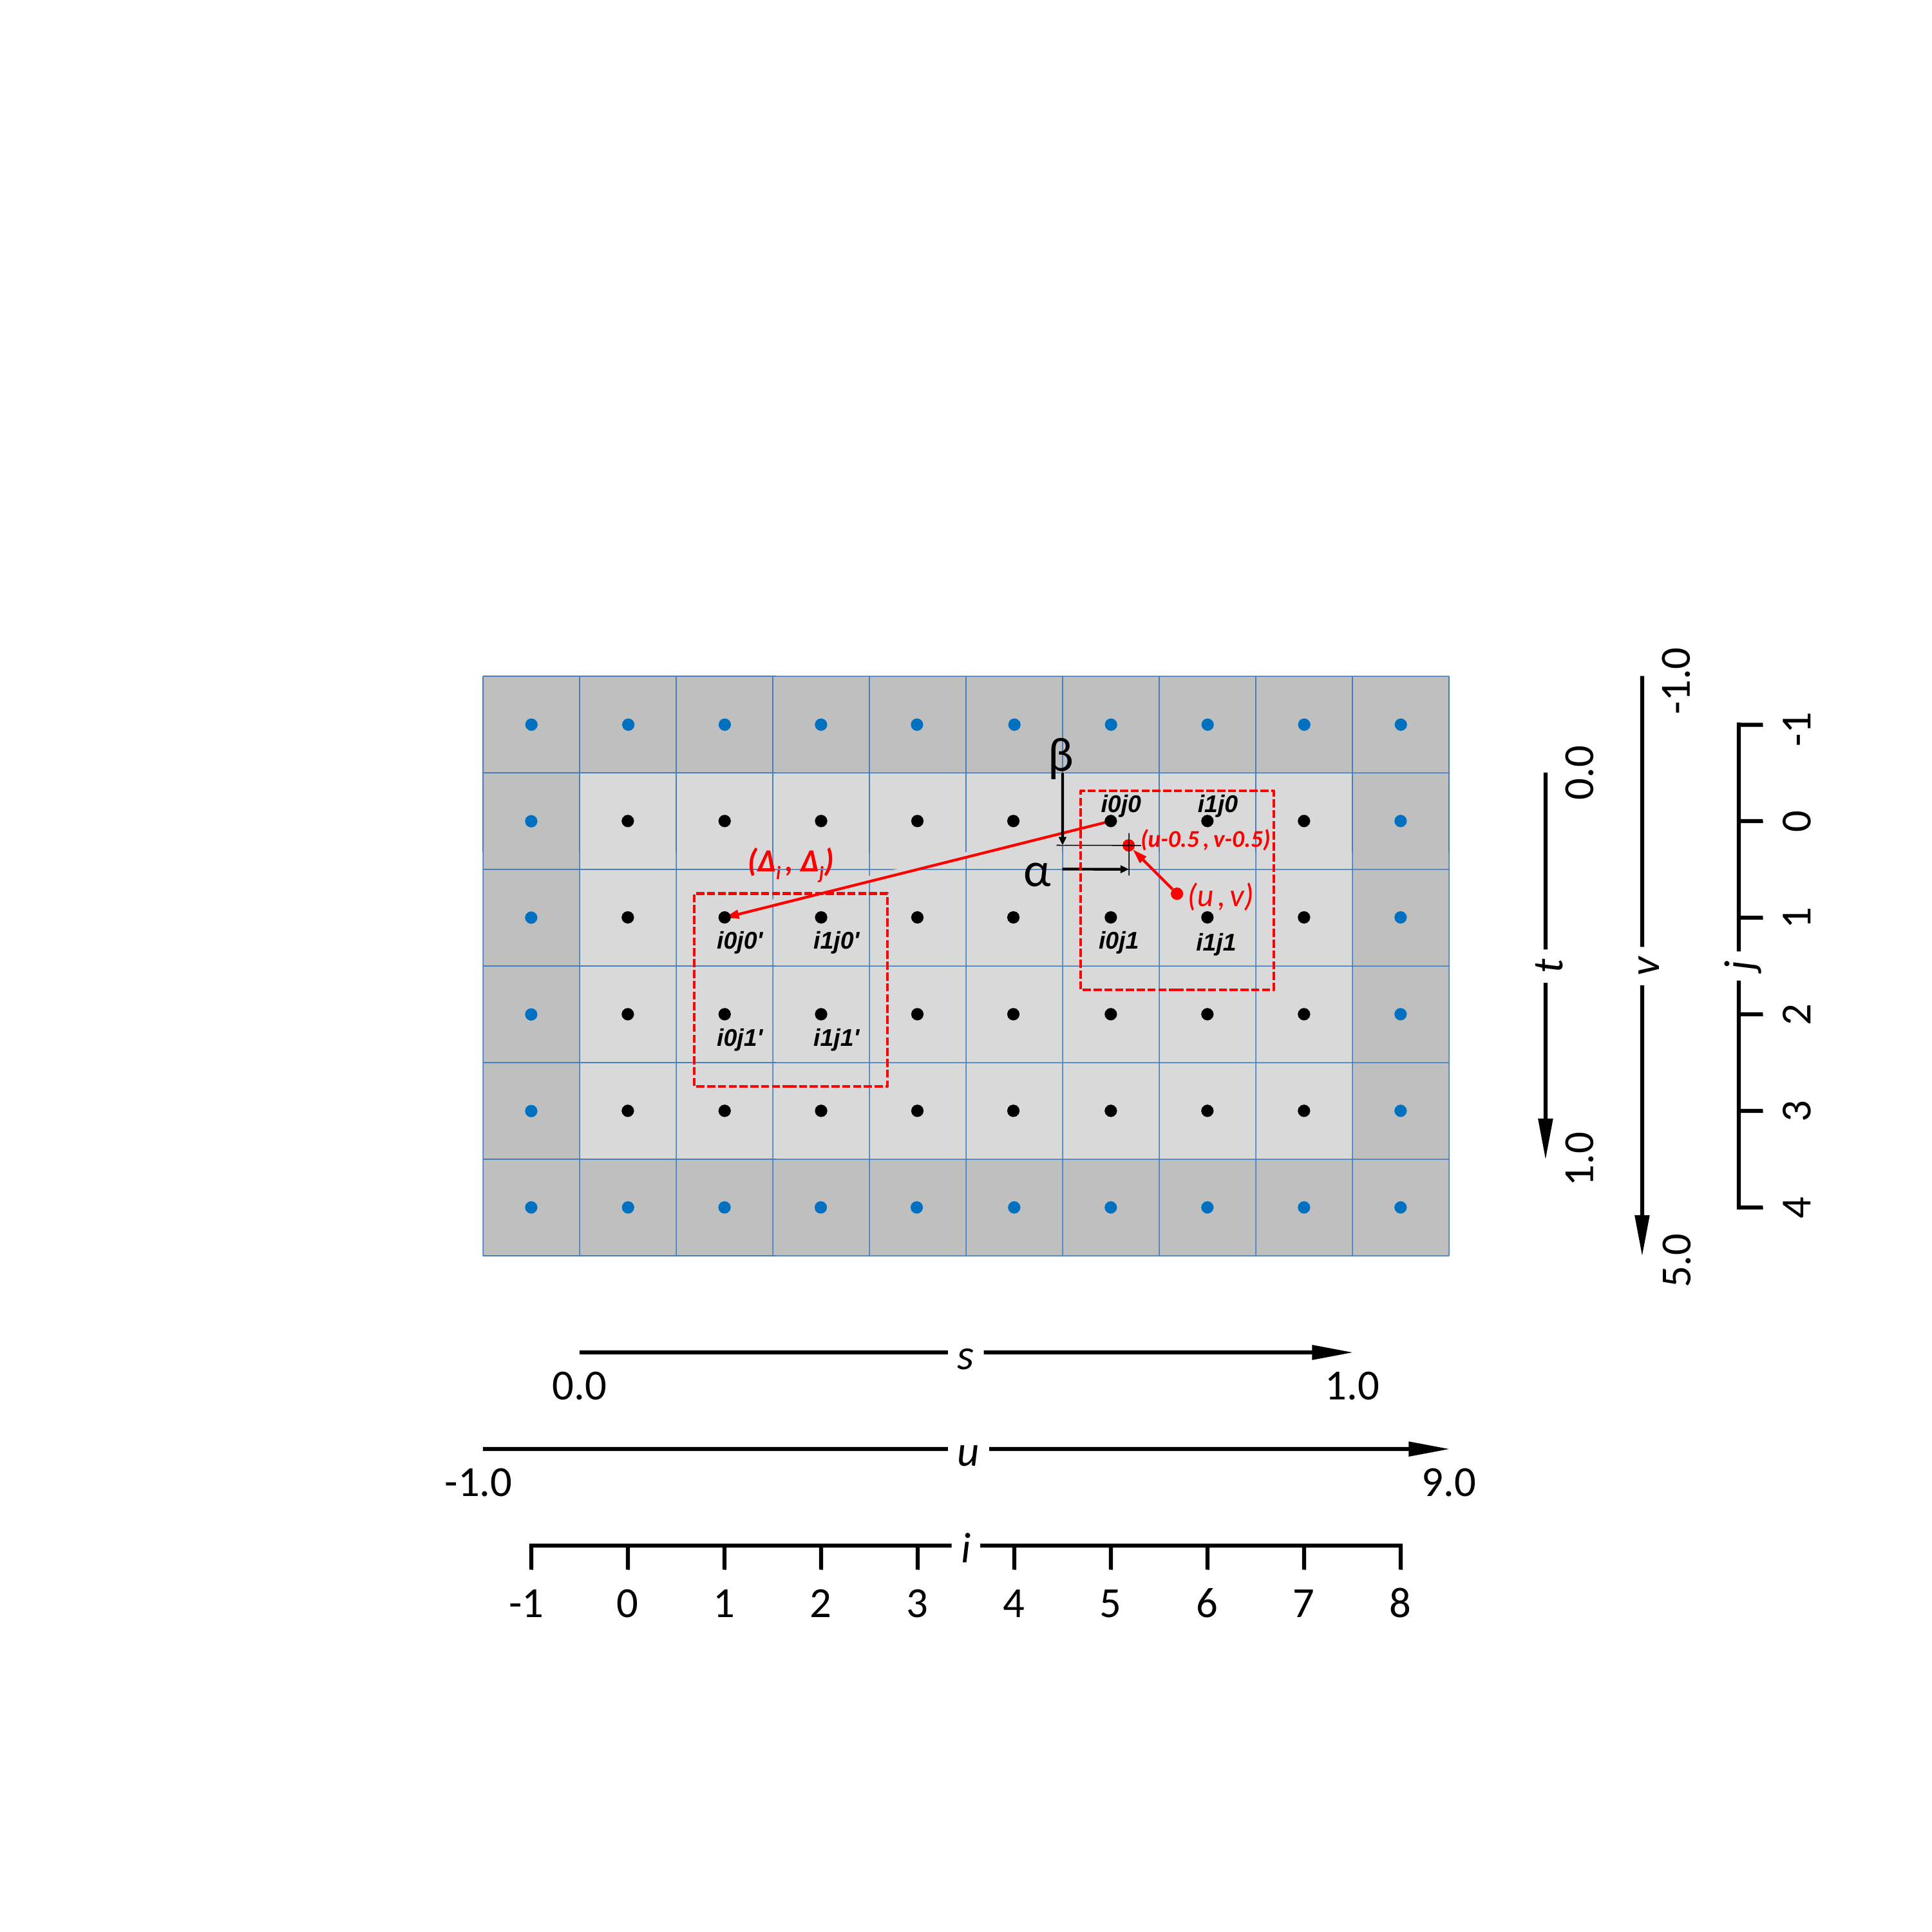

-1.0
-1
β
0.0
i0j0
i1j0
0
(u-0.5,v-0.5)
α
(Δi , Δj)
(u,v)
1
i0j0'
i1j0'
i0j1
i1j1
j
t
v
2
i0j1'
i1j1'
3
1.0
4
5.0
s
0.0
1.0
u
-1.0
9.0
i
-1
0
1
2
3
4
5
6
7
8